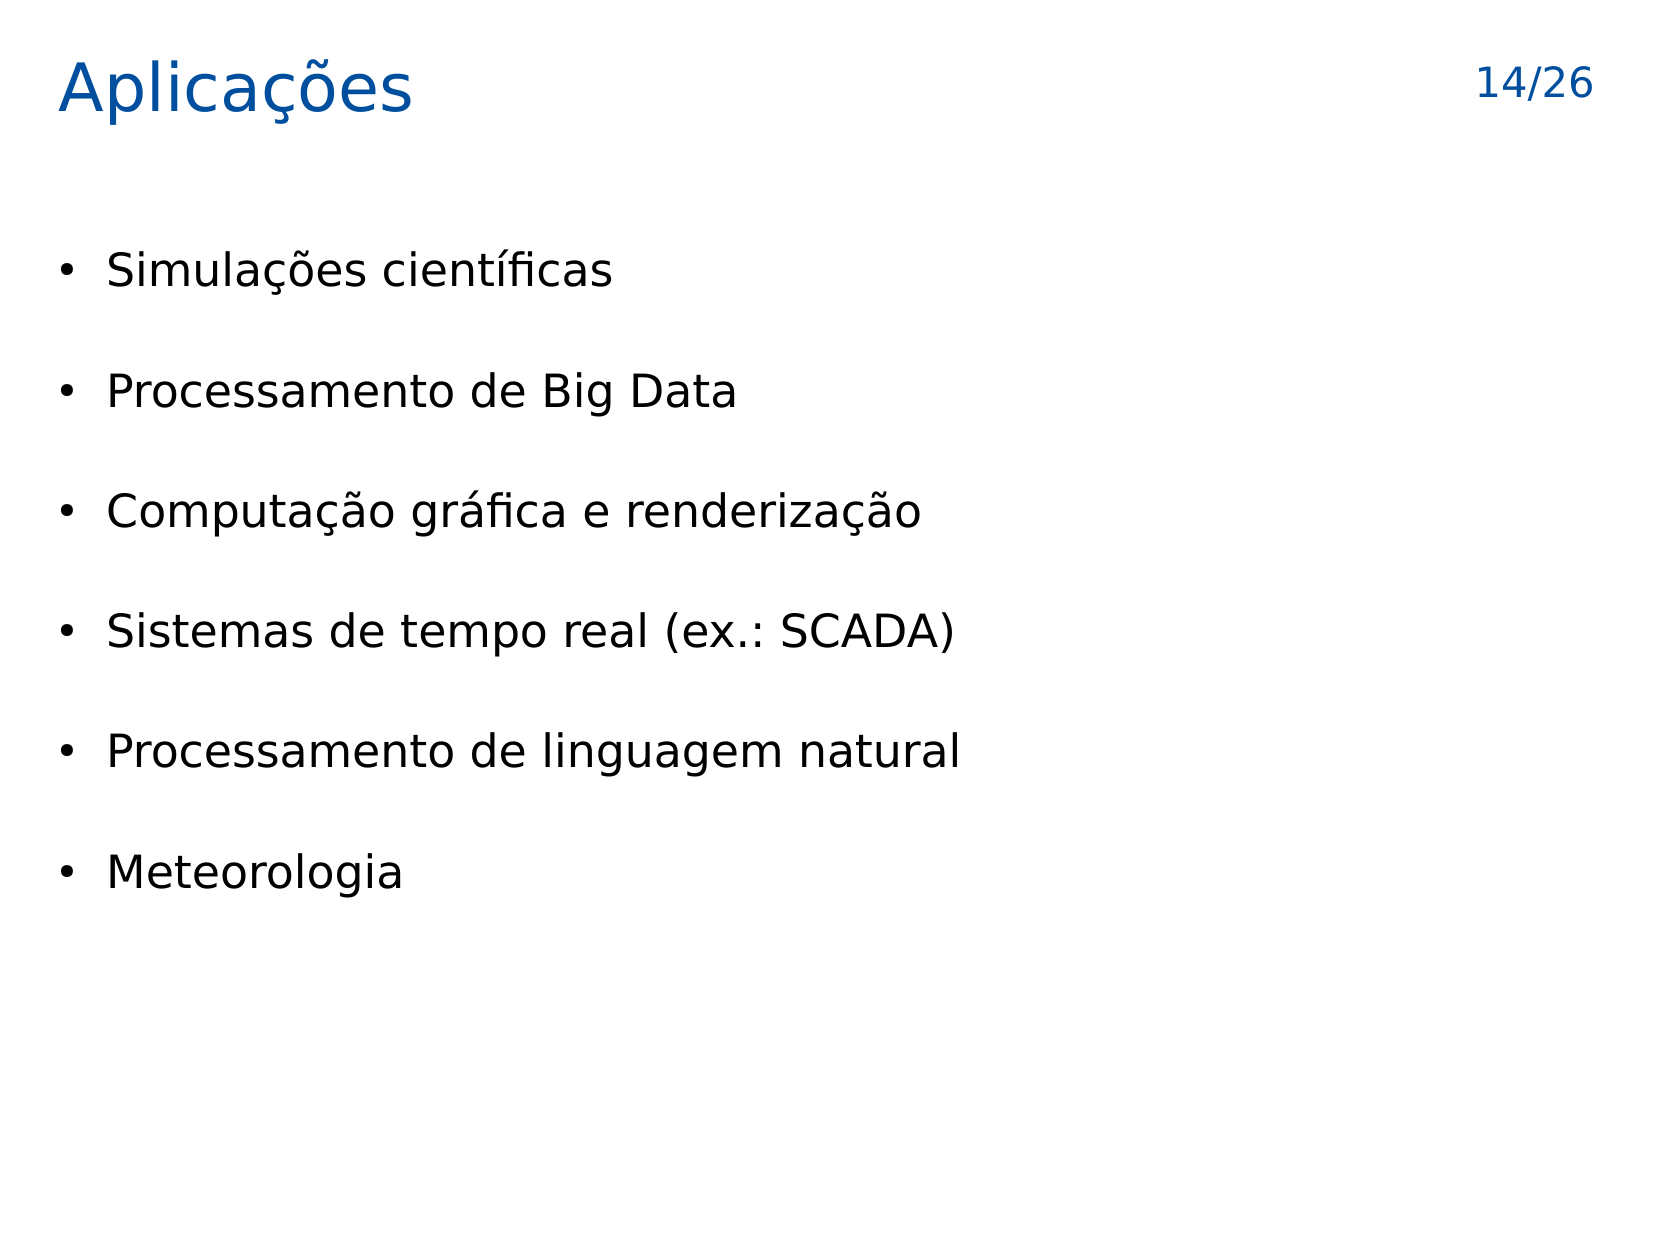

# Aplicações
14
Simulações científicas
Processamento de Big Data
Computação gráfica e renderização
Sistemas de tempo real (ex.: SCADA)
Processamento de linguagem natural
Meteorologia